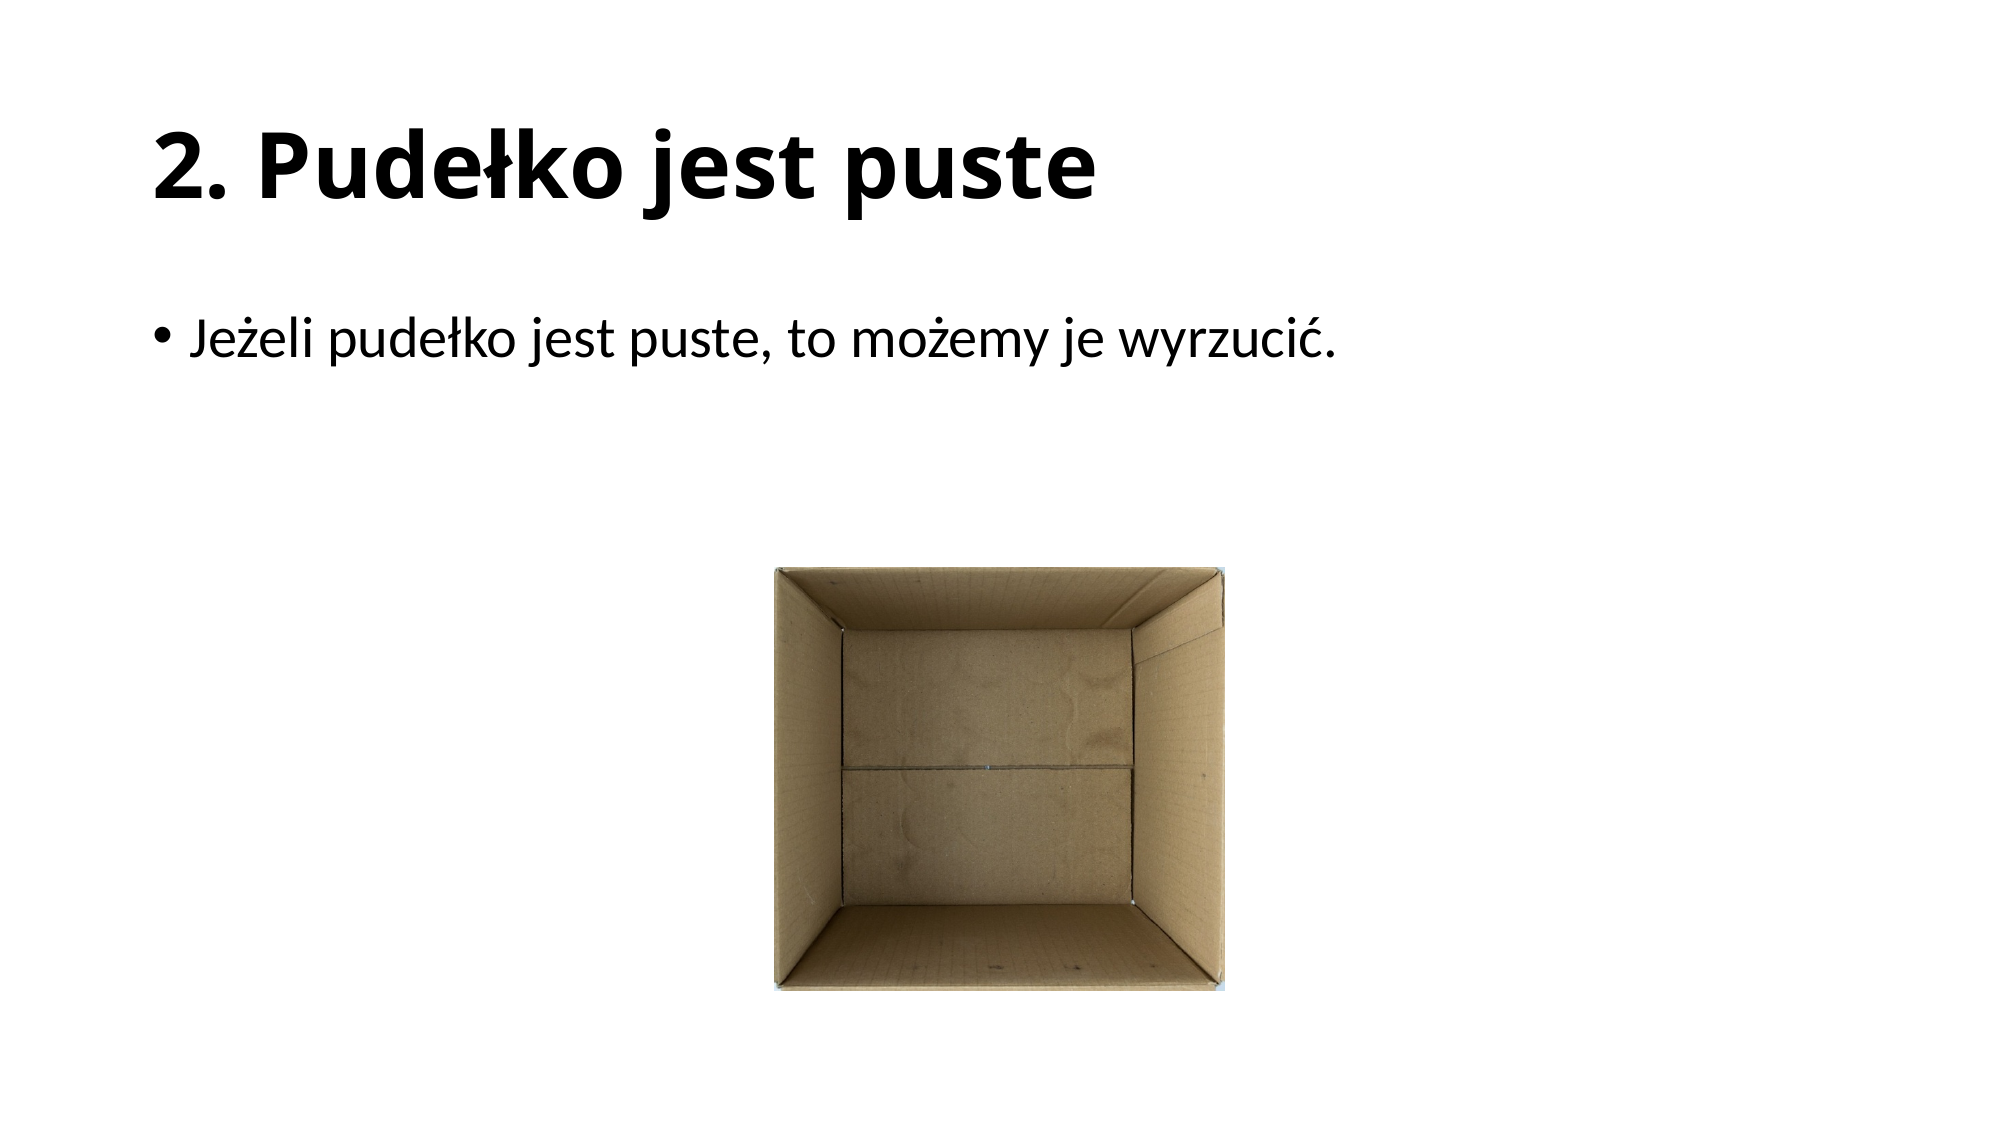

# 2. Pudełko jest puste
Jeżeli pudełko jest puste, to możemy je wyrzucić.